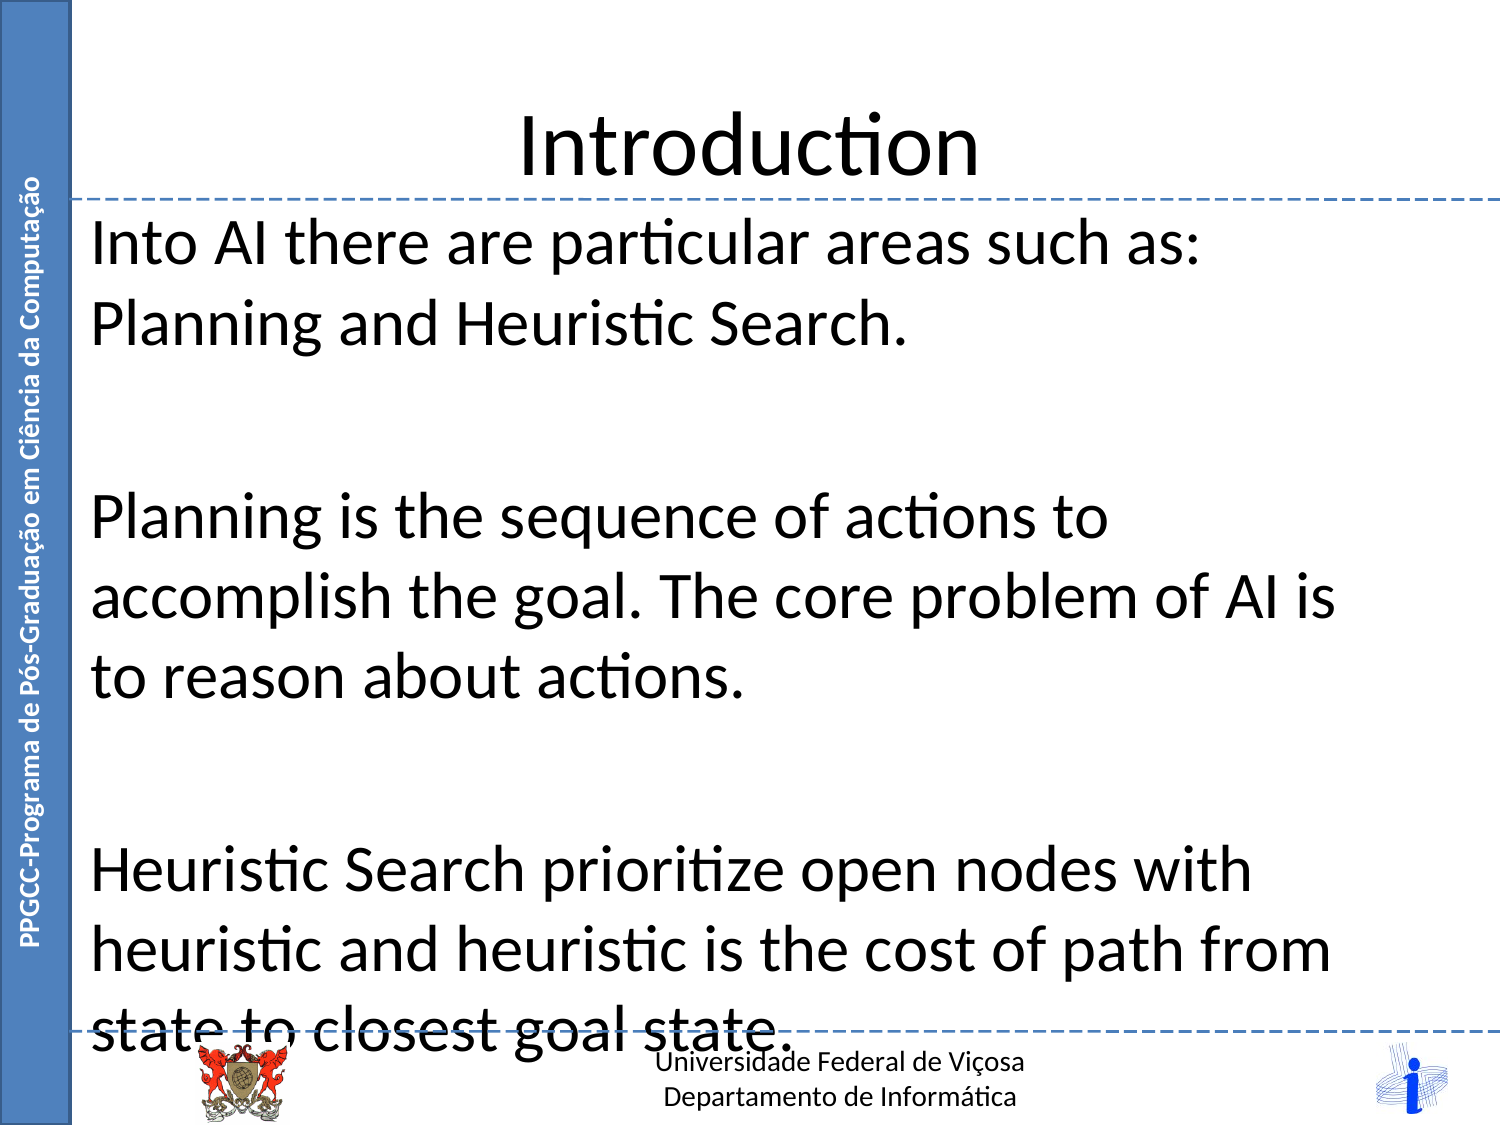

Introduction
Into AI there are particular areas such as: Planning and Heuristic Search.
Planning is the sequence of actions to accomplish the goal. The core problem of AI is to reason about actions.
Heuristic Search prioritize open nodes with heuristic and heuristic is the cost of path from state to closest goal state.
PPGCC-Programa de Pós-Graduação em Ciência da Computação
Universidade Federal de Viçosa
Departamento de Informática